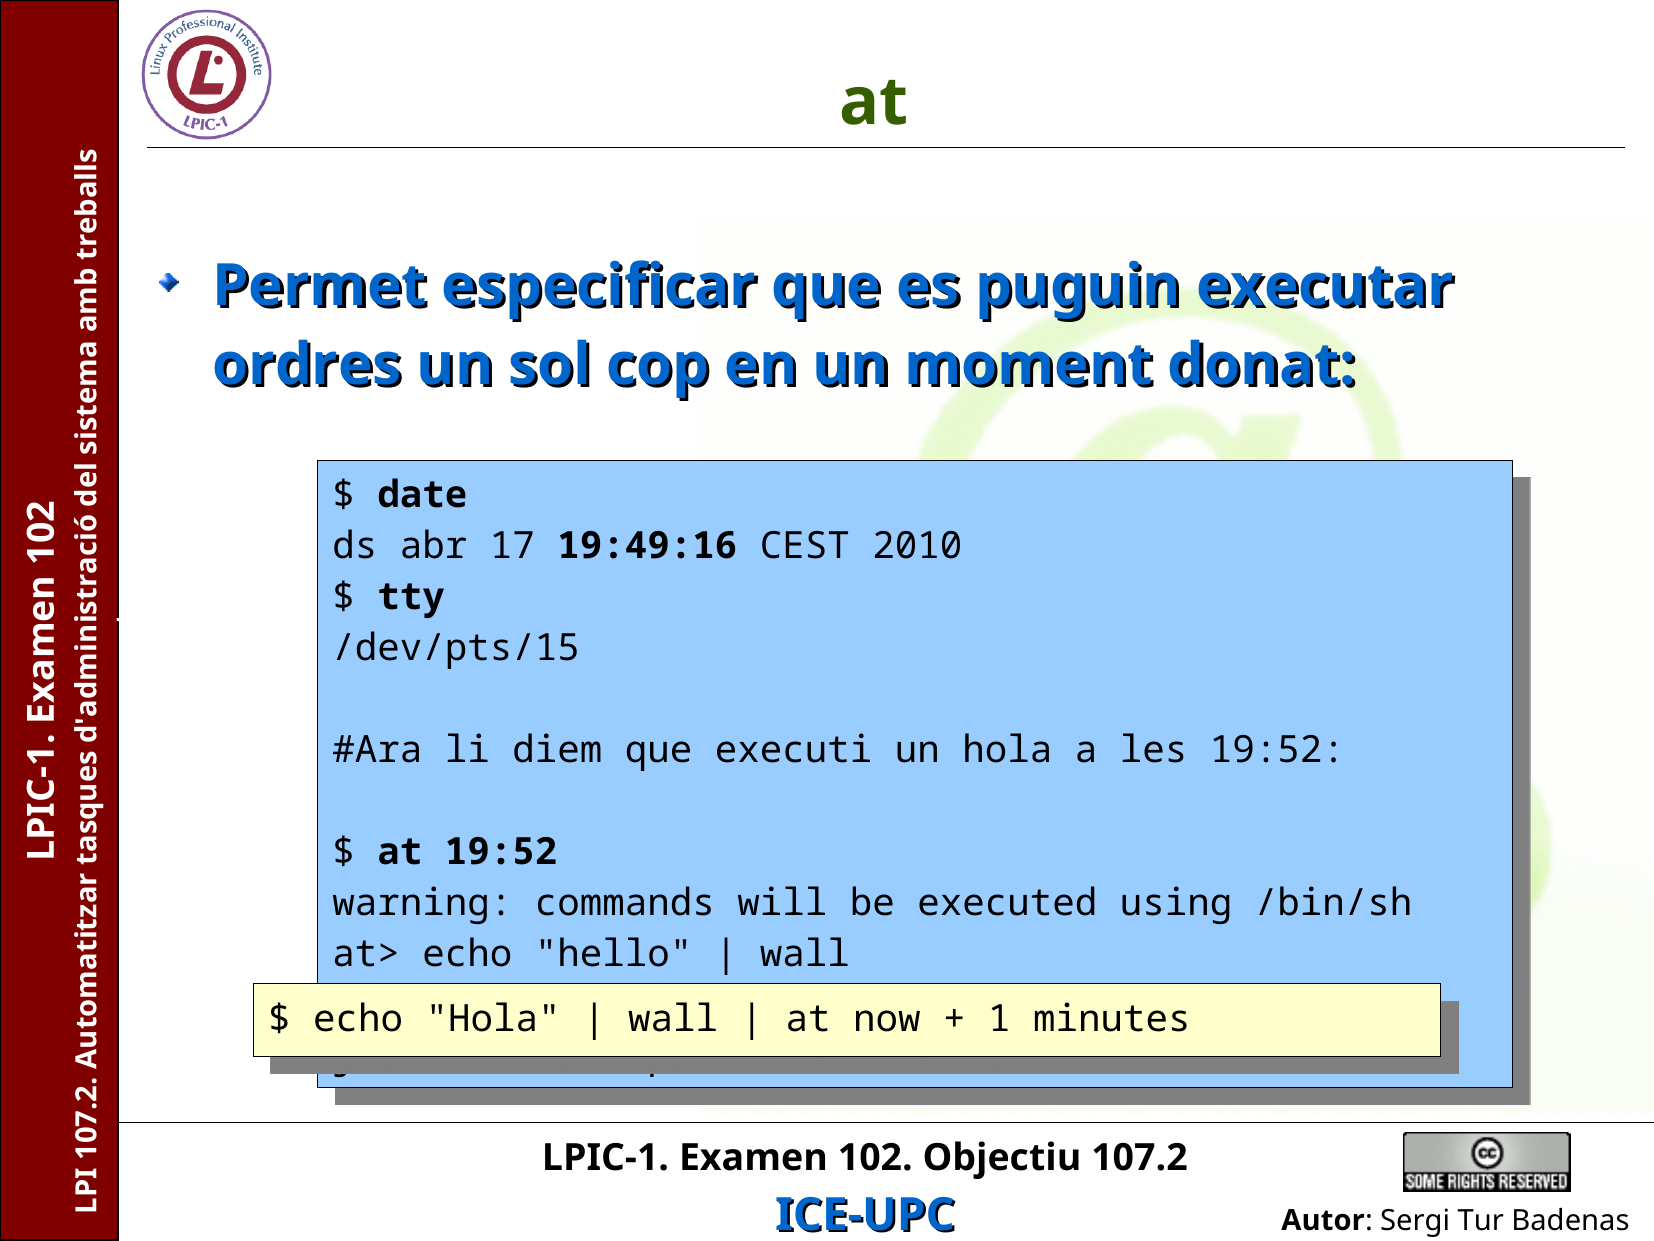

# at
Permet especificar que es puguin executar ordres un sol cop en un moment donat:
$ date
ds abr 17 19:49:16 CEST 2010
$ tty
/dev/pts/15
#Ara li diem que executi un hola a les 19:52:
$ at 19:52
warning: commands will be executed using /bin/sh
at> echo "hello" | wall
at> <-- Crtl+D
job 1 at Sat Apr 17 19:52:00 2010
$ echo "Hola" | wall | at now + 1 minutes